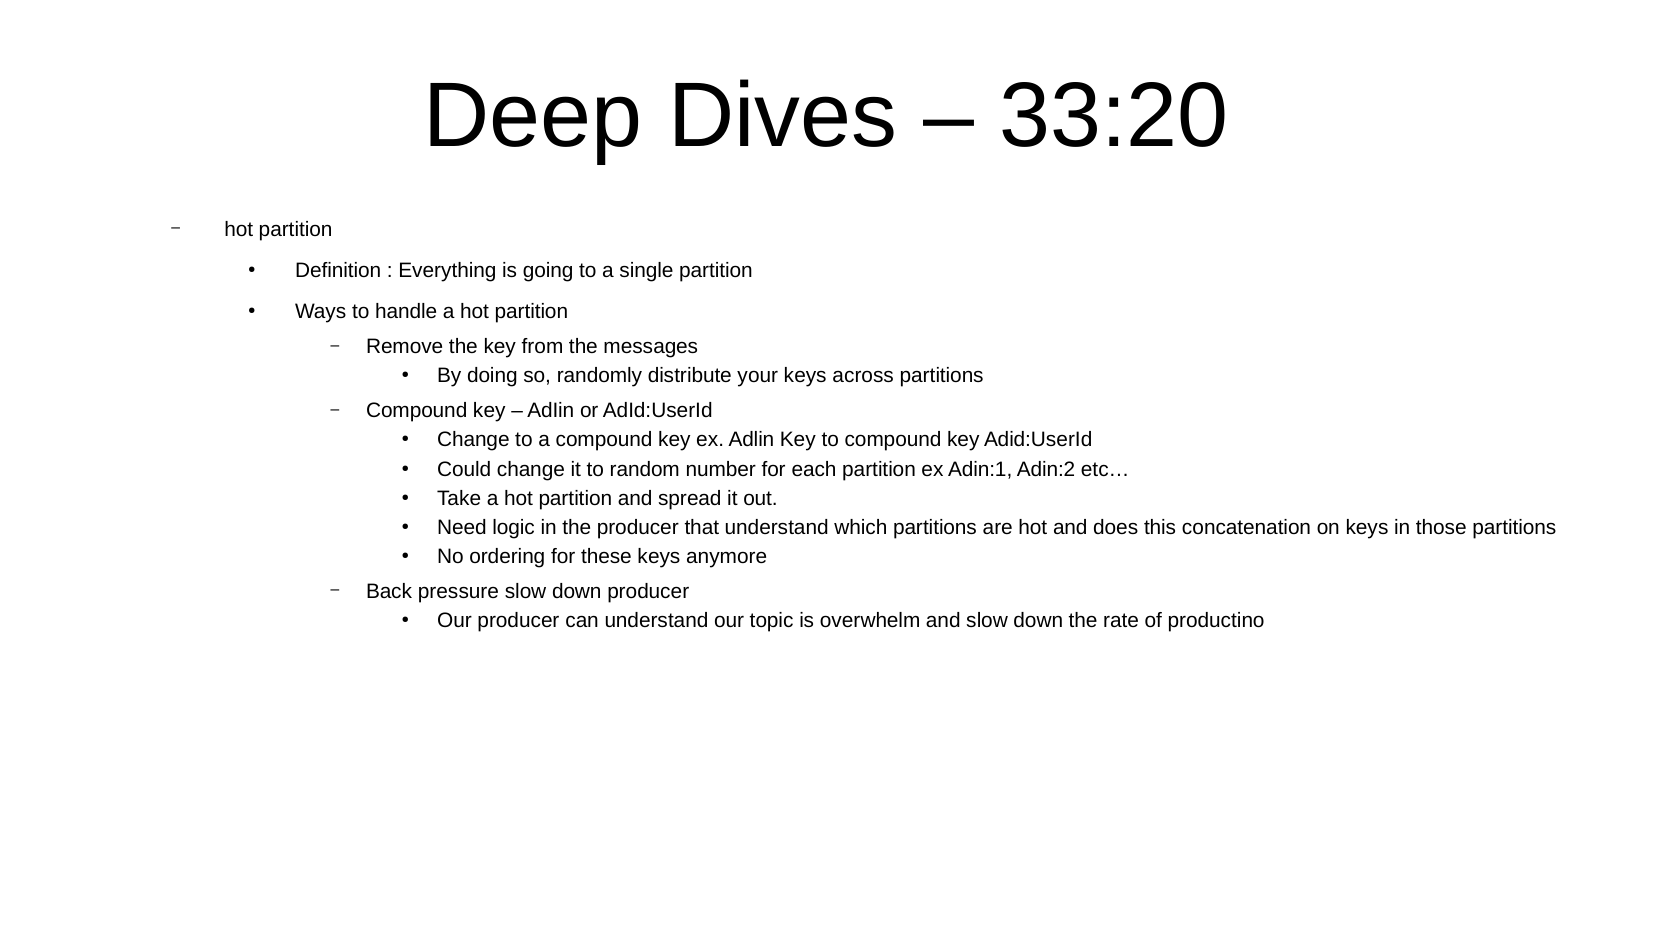

# Deep Dives – 33:20
hot partition
Definition : Everything is going to a single partition
Ways to handle a hot partition
Remove the key from the messages
By doing so, randomly distribute your keys across partitions
Compound key – AdIin or AdId:UserId
Change to a compound key ex. Adlin Key to compound key Adid:UserId
Could change it to random number for each partition ex Adin:1, Adin:2 etc…
Take a hot partition and spread it out.
Need logic in the producer that understand which partitions are hot and does this concatenation on keys in those partitions
No ordering for these keys anymore
Back pressure slow down producer
Our producer can understand our topic is overwhelm and slow down the rate of productino